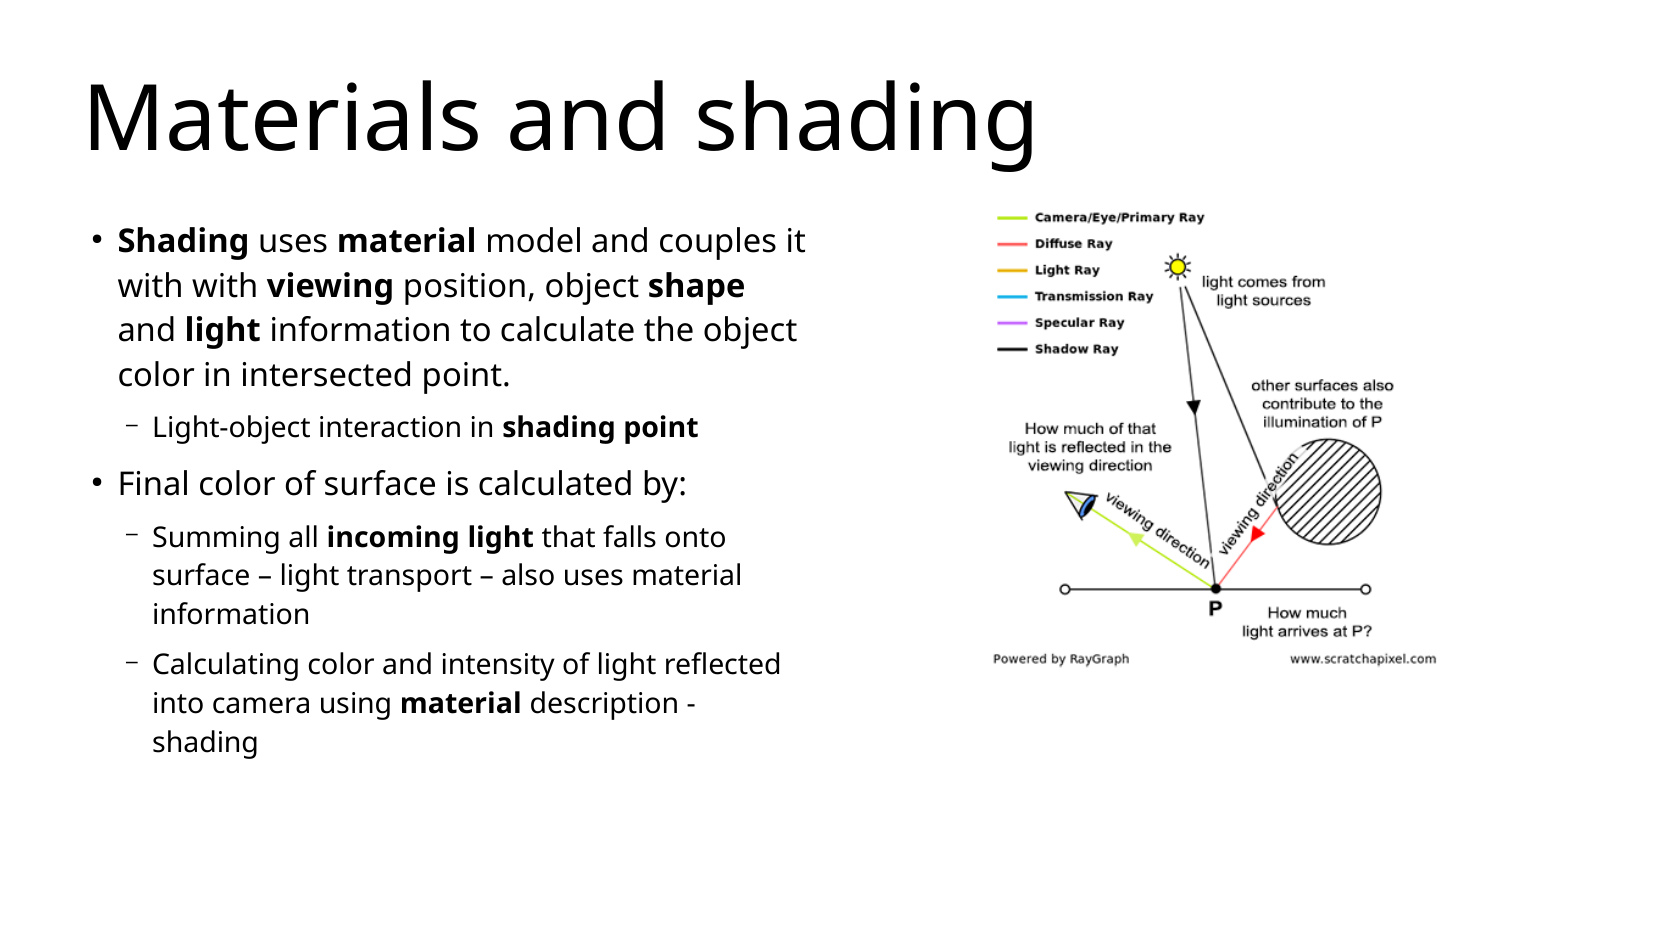

# Materials and shading
Shading uses material model and couples it with with viewing position, object shape and light information to calculate the object color in intersected point.
Light-object interaction in shading point
Final color of surface is calculated by:
Summing all incoming light that falls onto surface – light transport – also uses material information
Calculating color and intensity of light reflected into camera using material description - shading